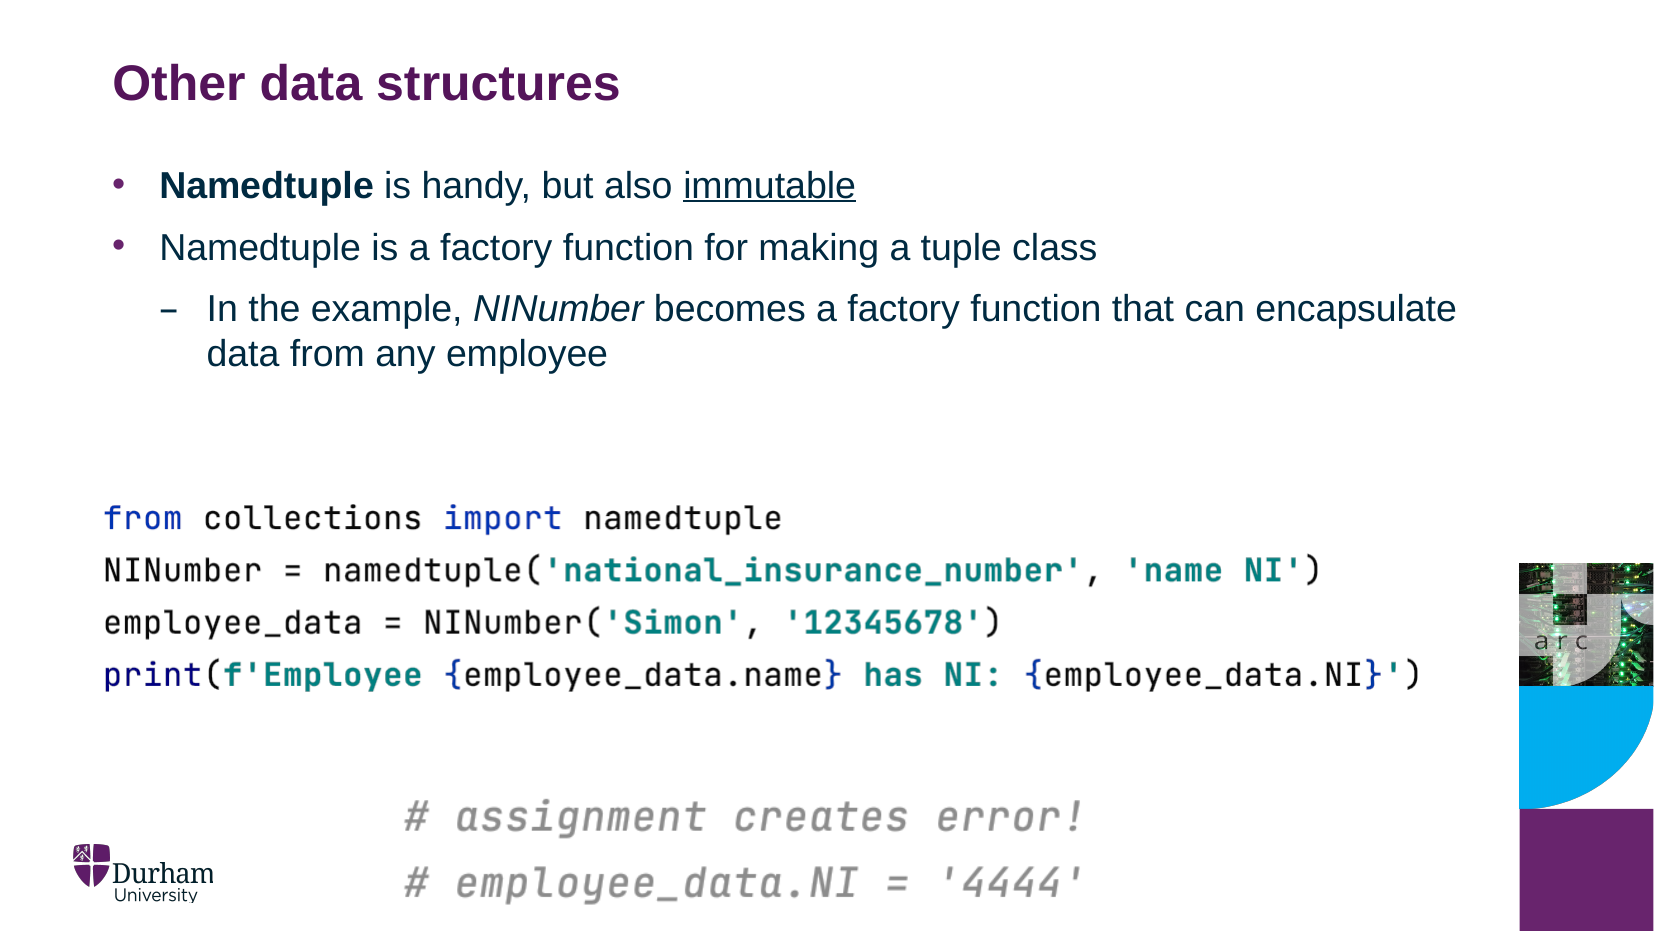

# Other data structures
Namedtuple is handy, but also immutable
Namedtuple is a factory function for making a tuple class
In the example, NINumber becomes a factory function that can encapsulate data from any employee